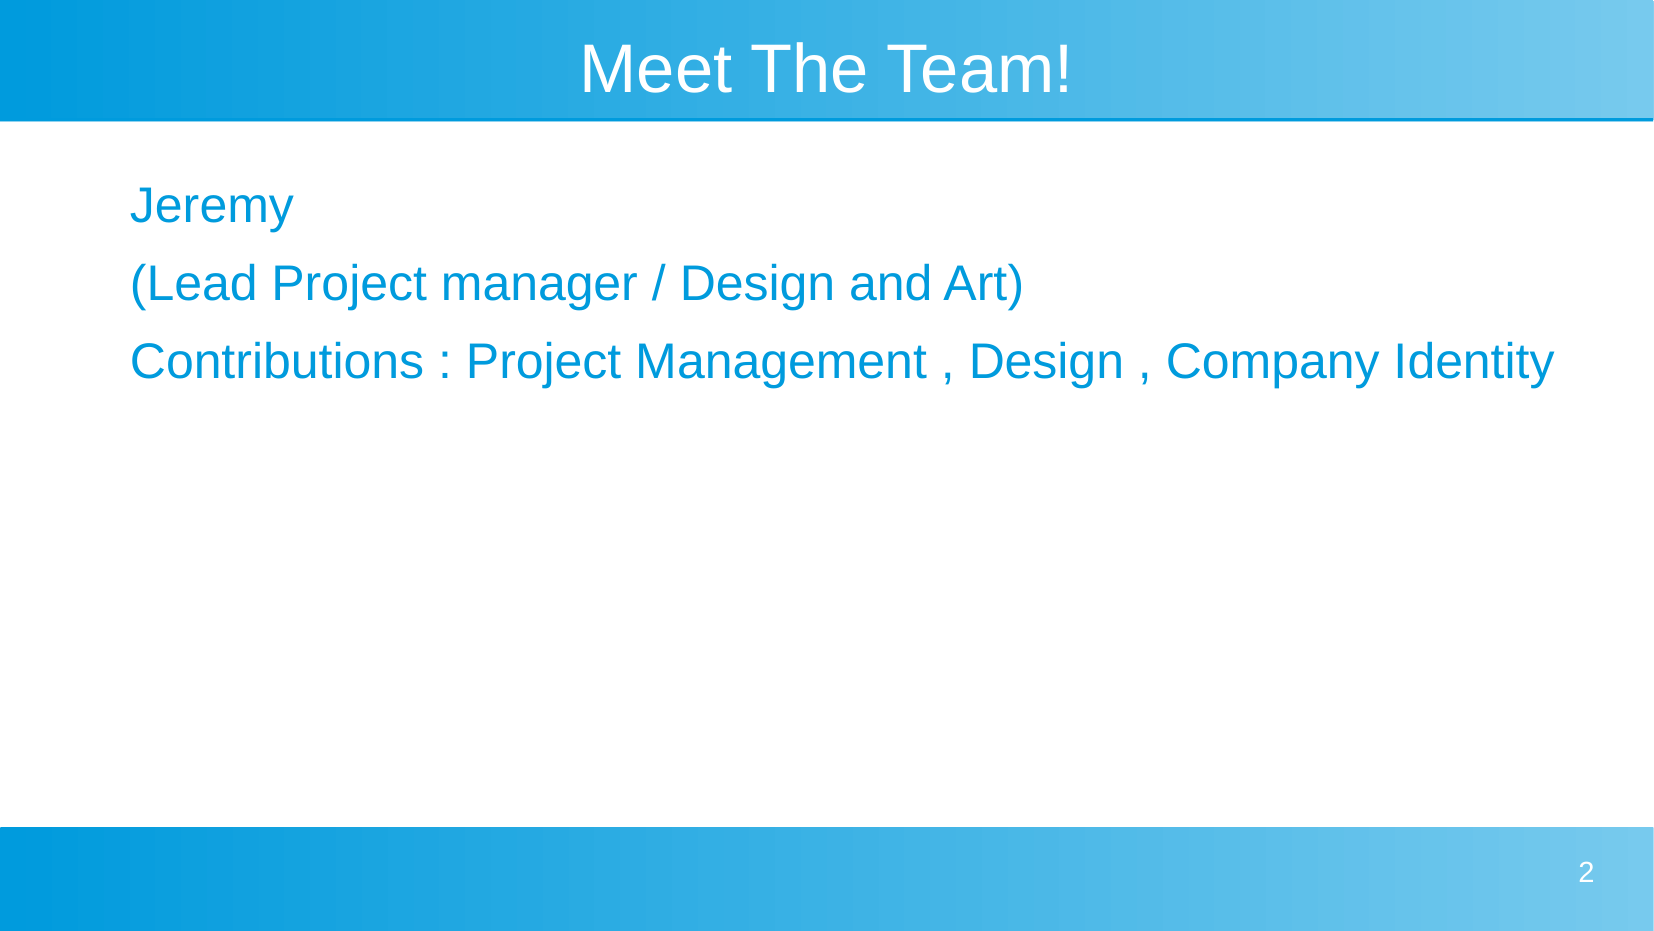

Meet The Team!
# Jeremy
(Lead Project manager / Design and Art)
Contributions : Project Management , Design , Company Identity
2